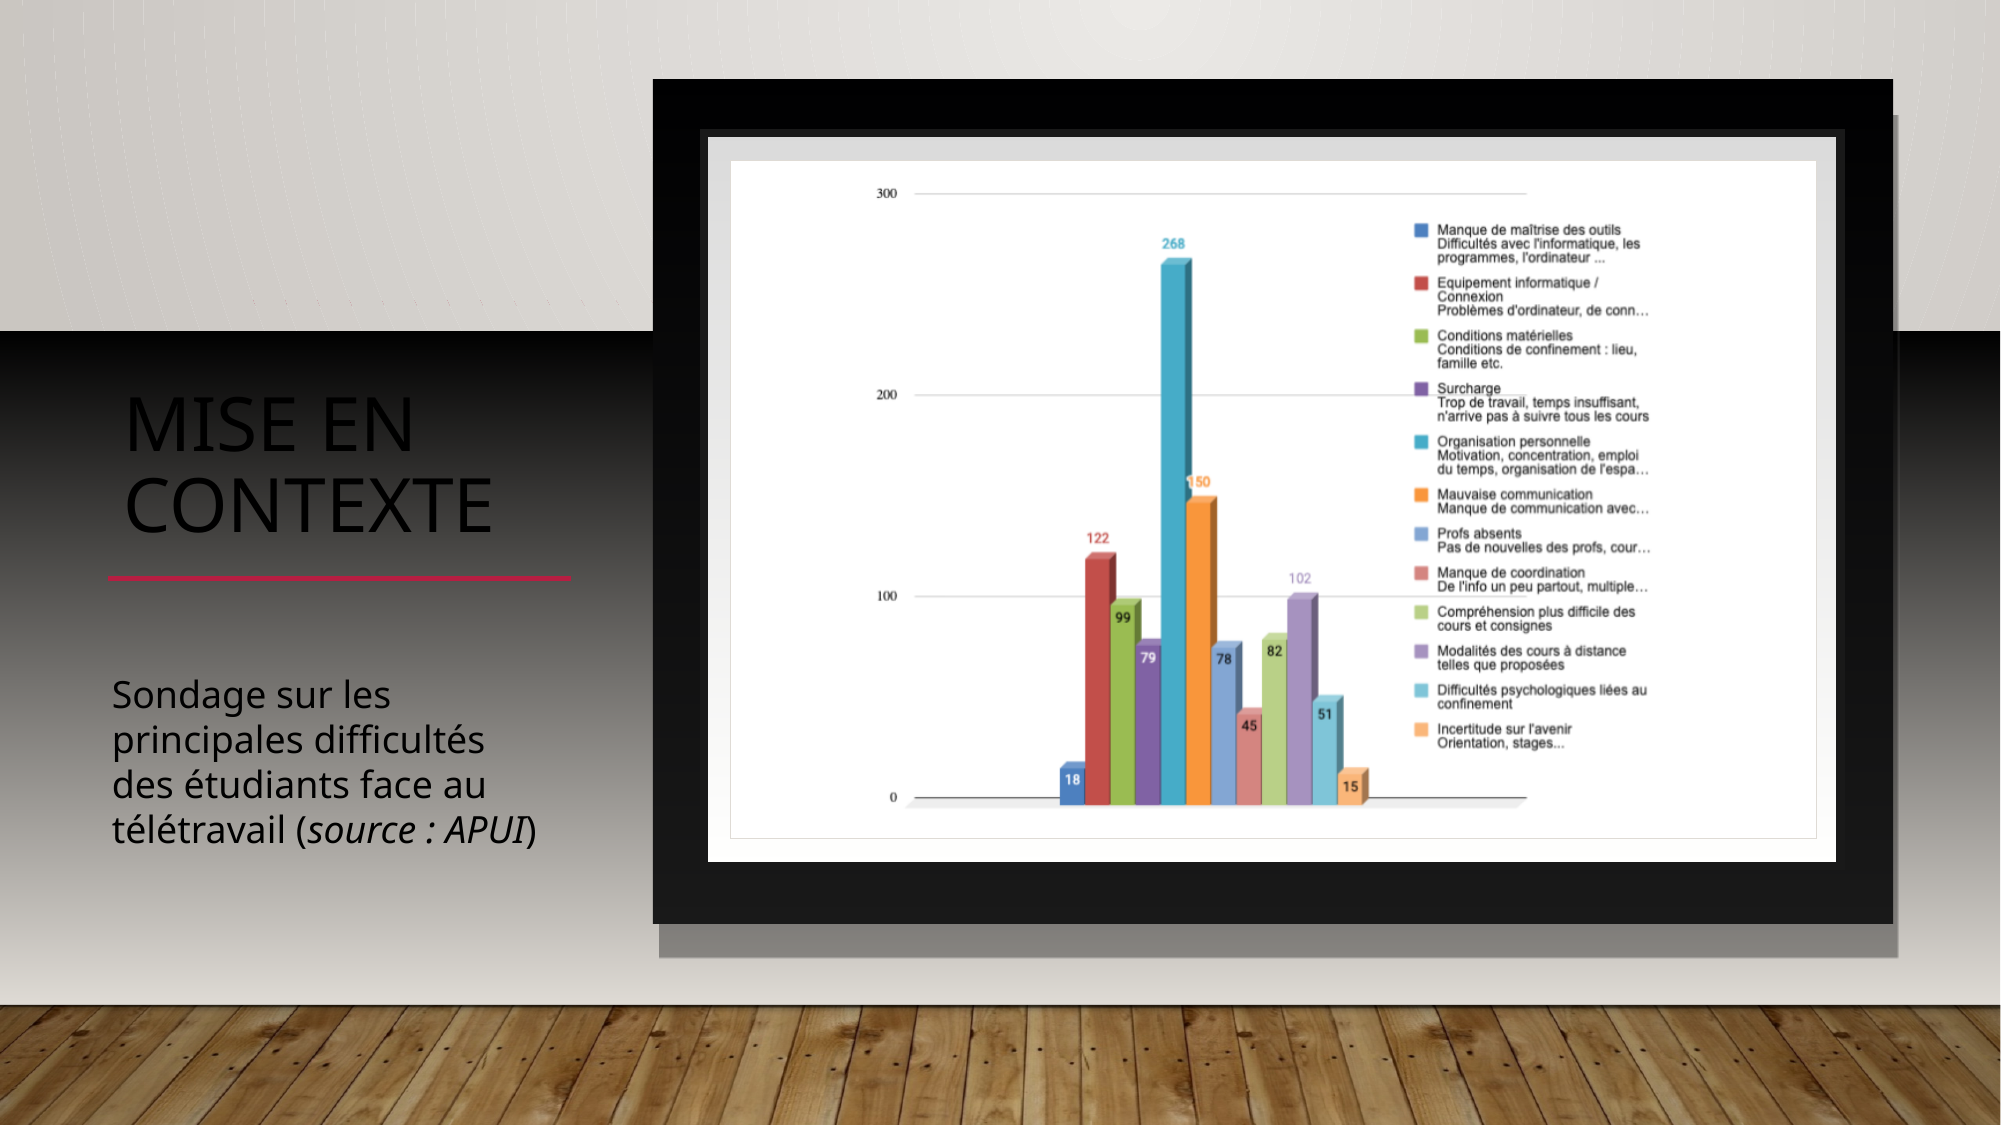

# Mise en contexte
Sondage sur les principales difficultés des étudiants face au télétravail (source : APUI)